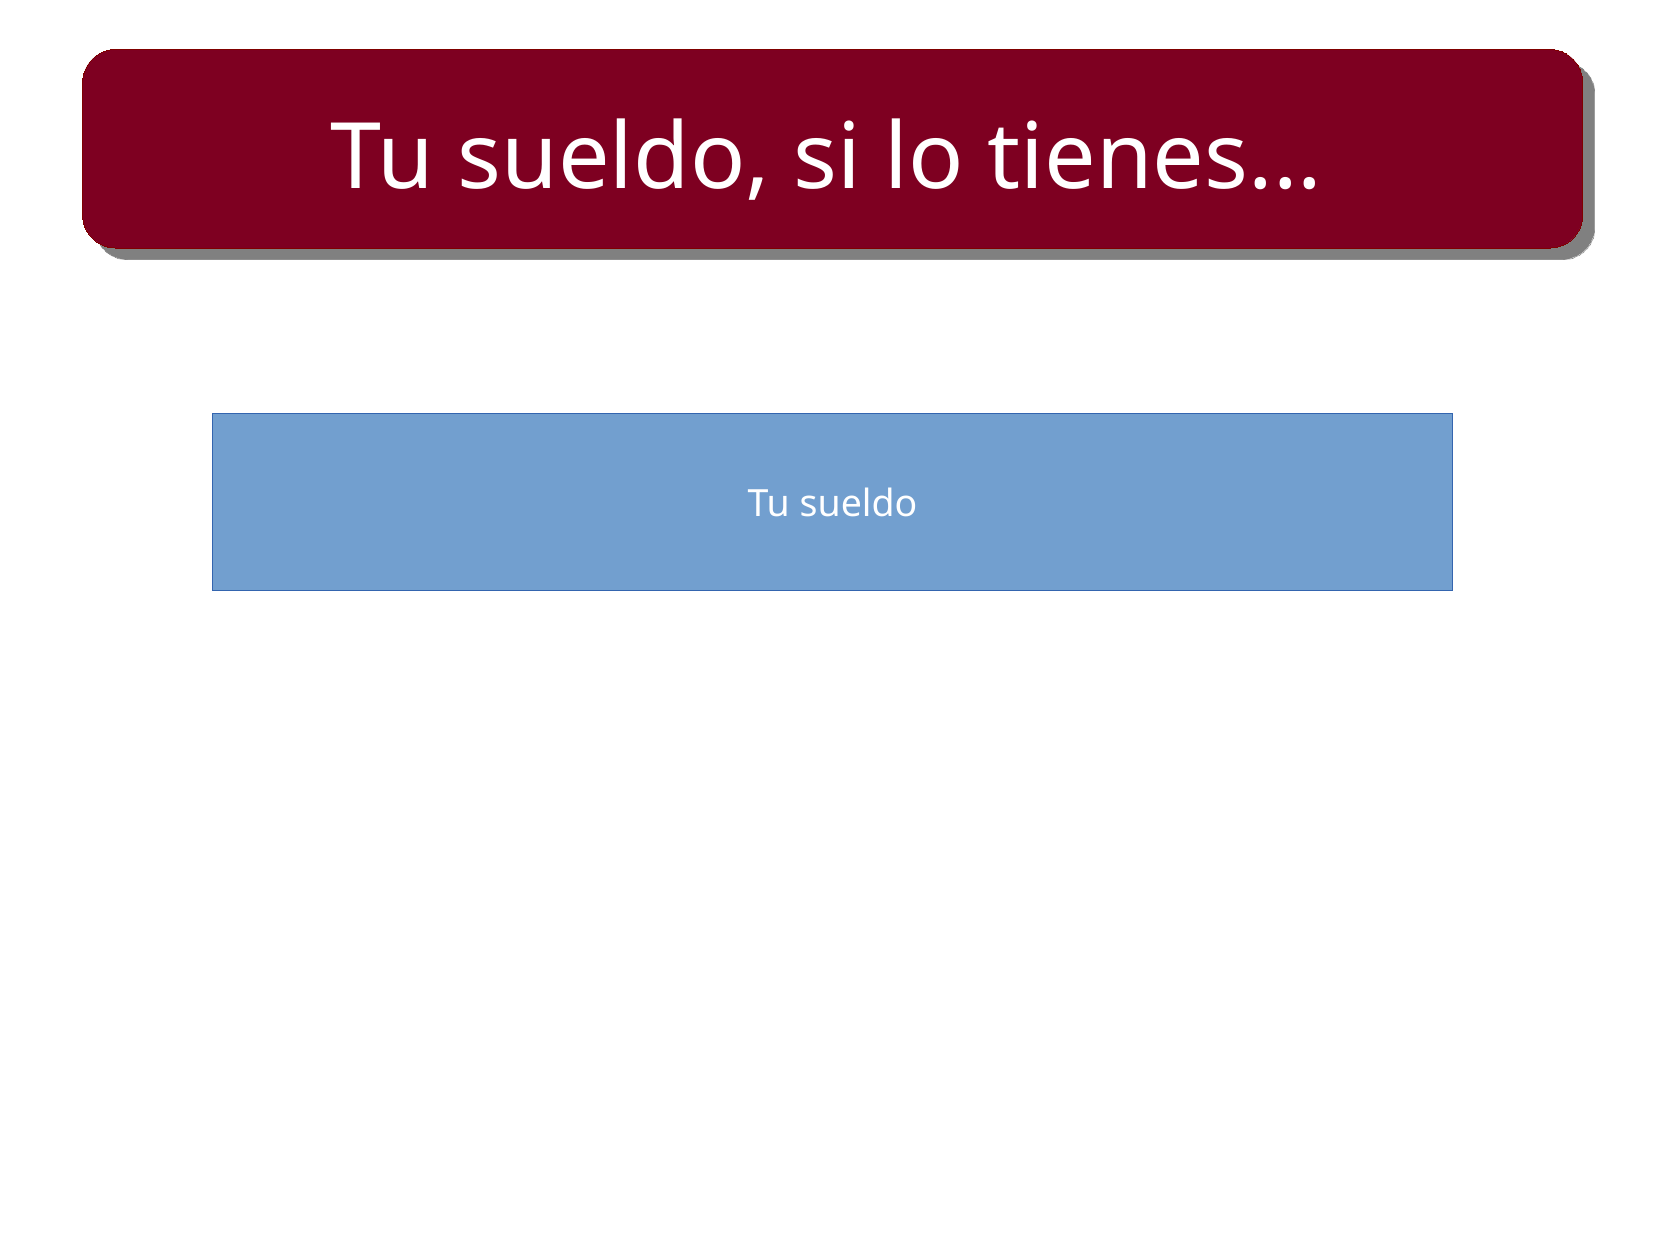

# Tu sueldo, si lo tienes...
Tu sueldo